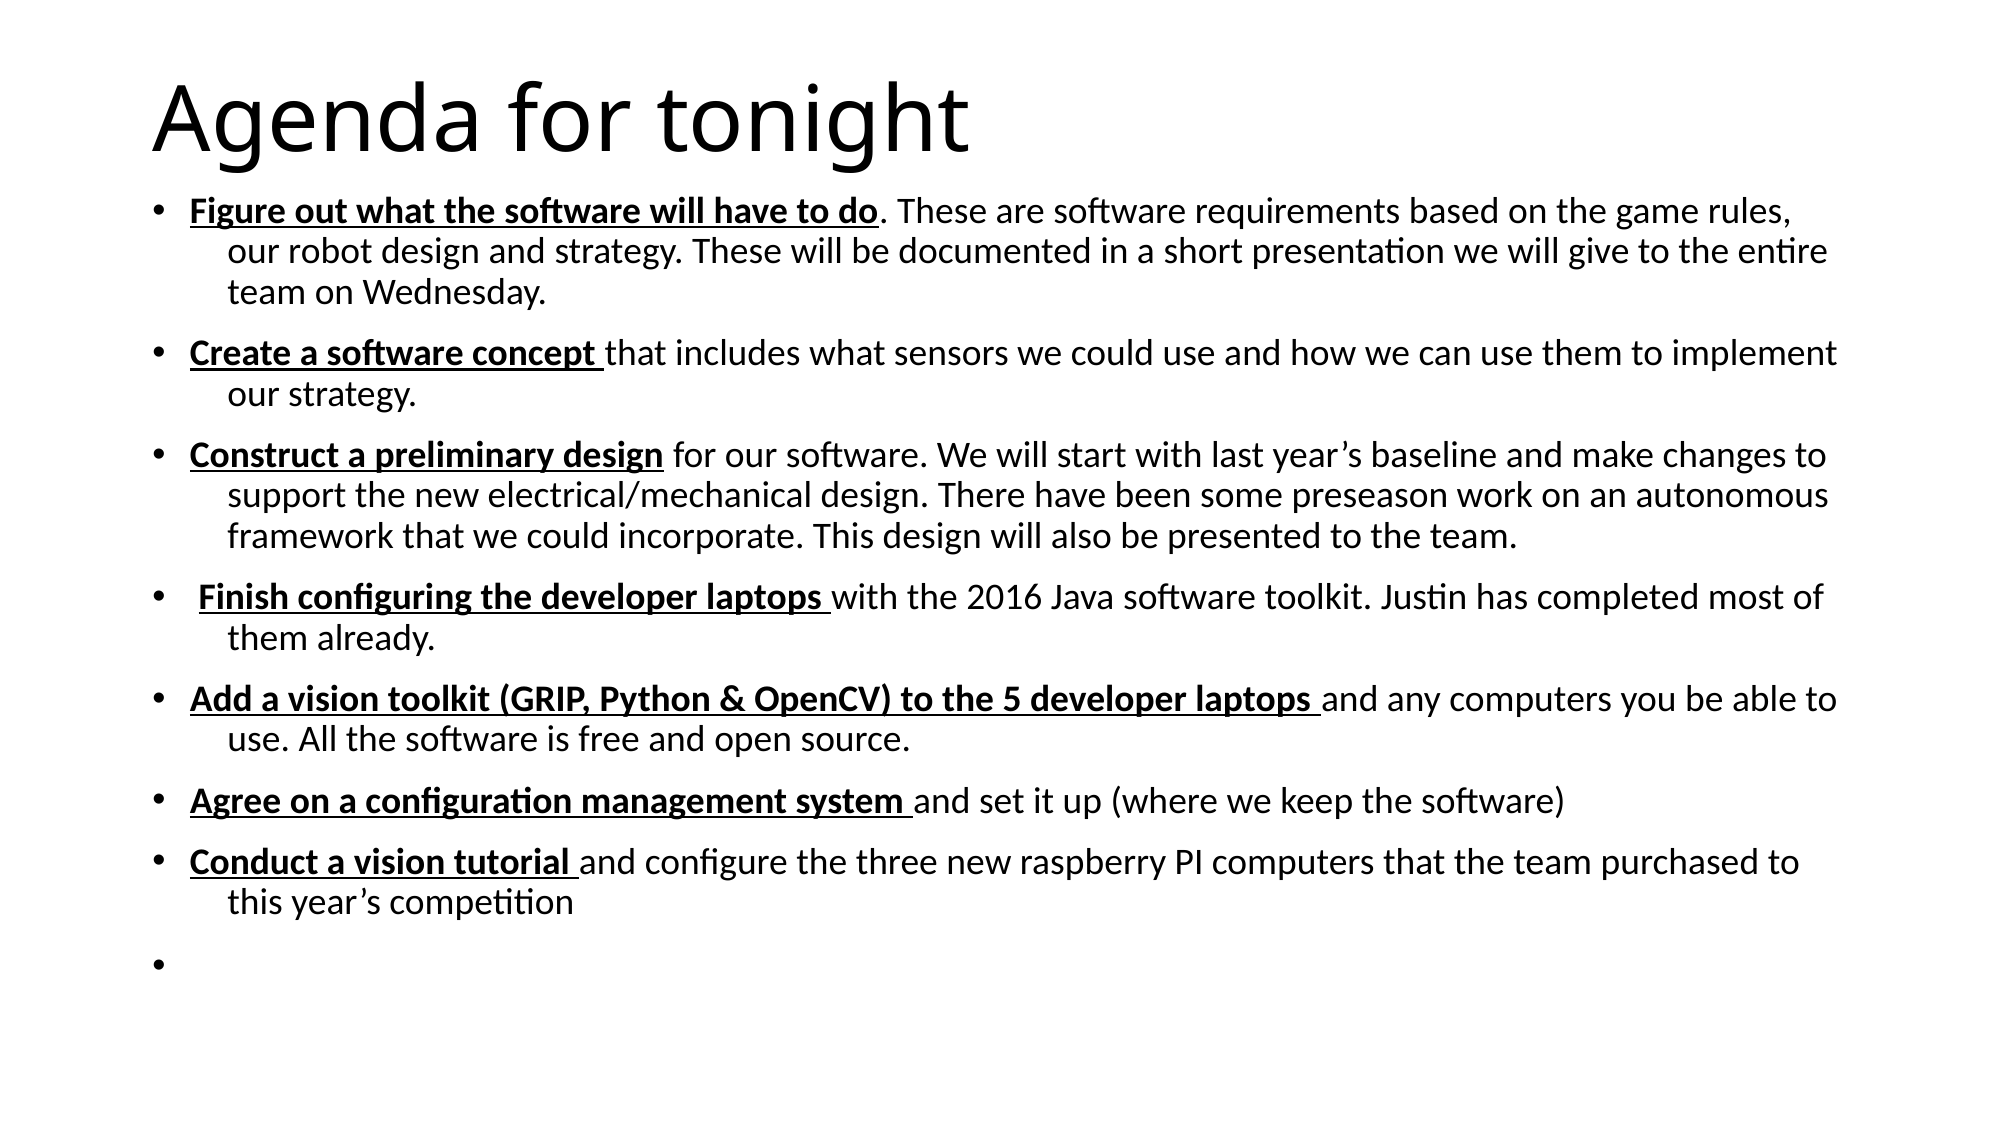

# Agenda for tonight
Figure out what the software will have to do. These are software requirements based on the game rules, our robot design and strategy. These will be documented in a short presentation we will give to the entire team on Wednesday.
Create a software concept that includes what sensors we could use and how we can use them to implement our strategy.
Construct a preliminary design for our software. We will start with last year’s baseline and make changes to support the new electrical/mechanical design. There have been some preseason work on an autonomous framework that we could incorporate. This design will also be presented to the team.
 Finish configuring the developer laptops with the 2016 Java software toolkit. Justin has completed most of them already.
Add a vision toolkit (GRIP, Python & OpenCV) to the 5 developer laptops and any computers you be able to use. All the software is free and open source.
Agree on a configuration management system and set it up (where we keep the software)
Conduct a vision tutorial and configure the three new raspberry PI computers that the team purchased to this year’s competition